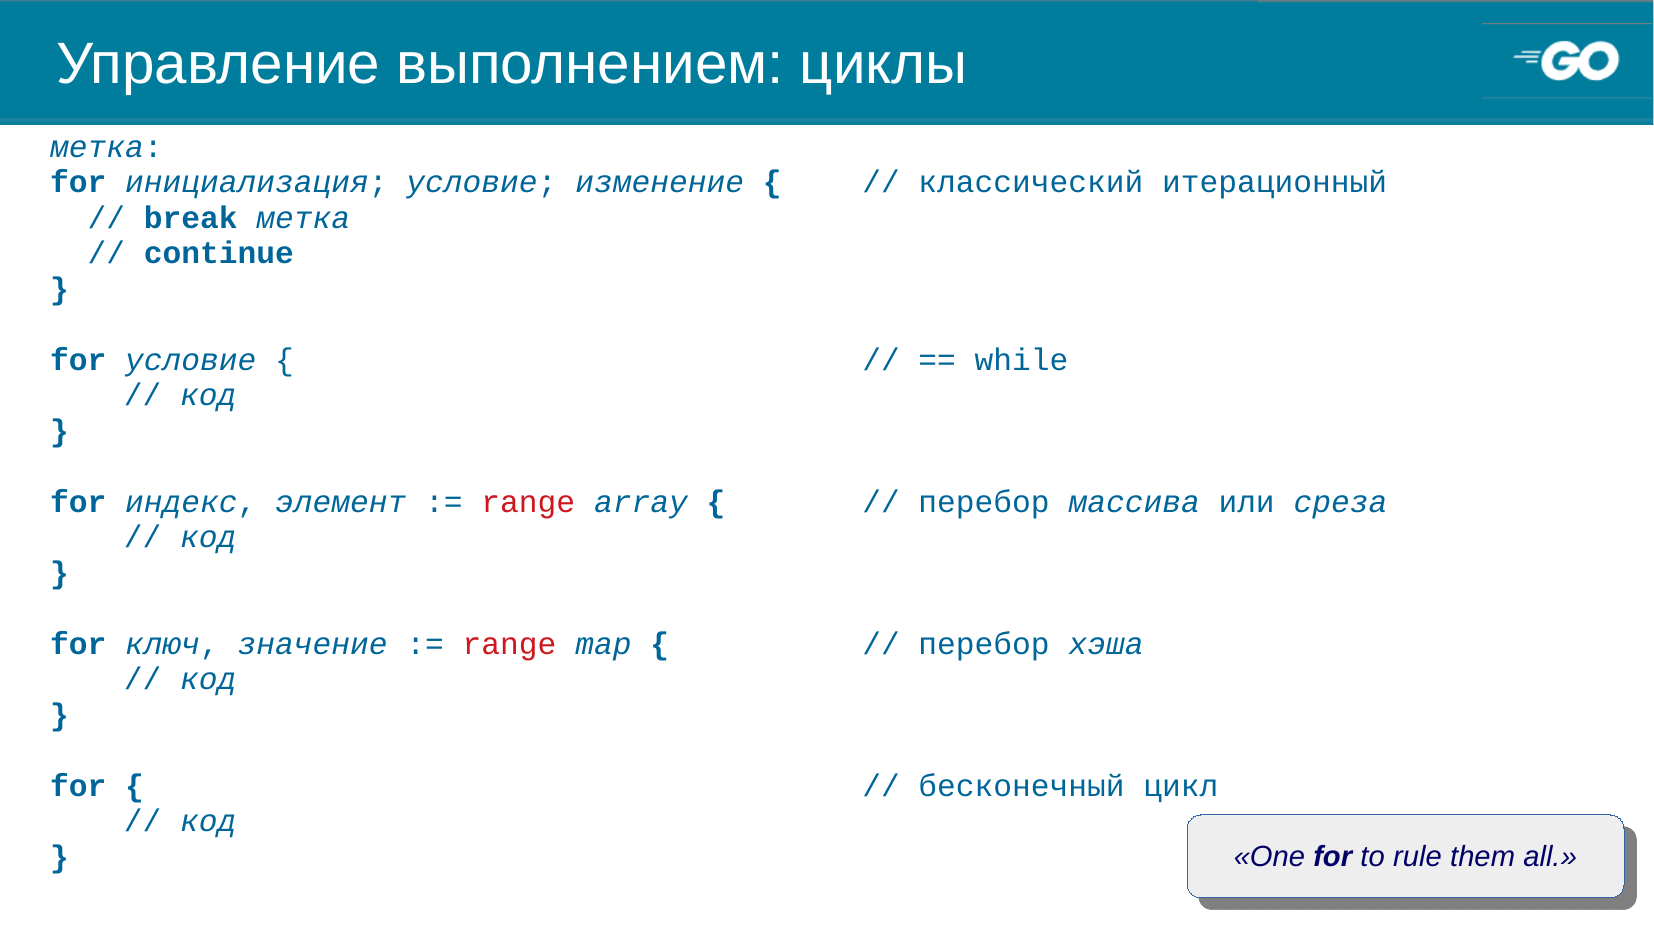

Управление выполнением: циклы
метка:
for инициализация; условие; изменение {		// классический итерационный
 // break метка
 // continue
}
for условие {								// == while
	// код
}
for индекс, элемент := range array {		// перебор массива или среза
	// код
}
for ключ, значение := range map {			// перебор хэша
	// код
}
for {										// бесконечный цикл
	// код
}
«One for to rule them all.»